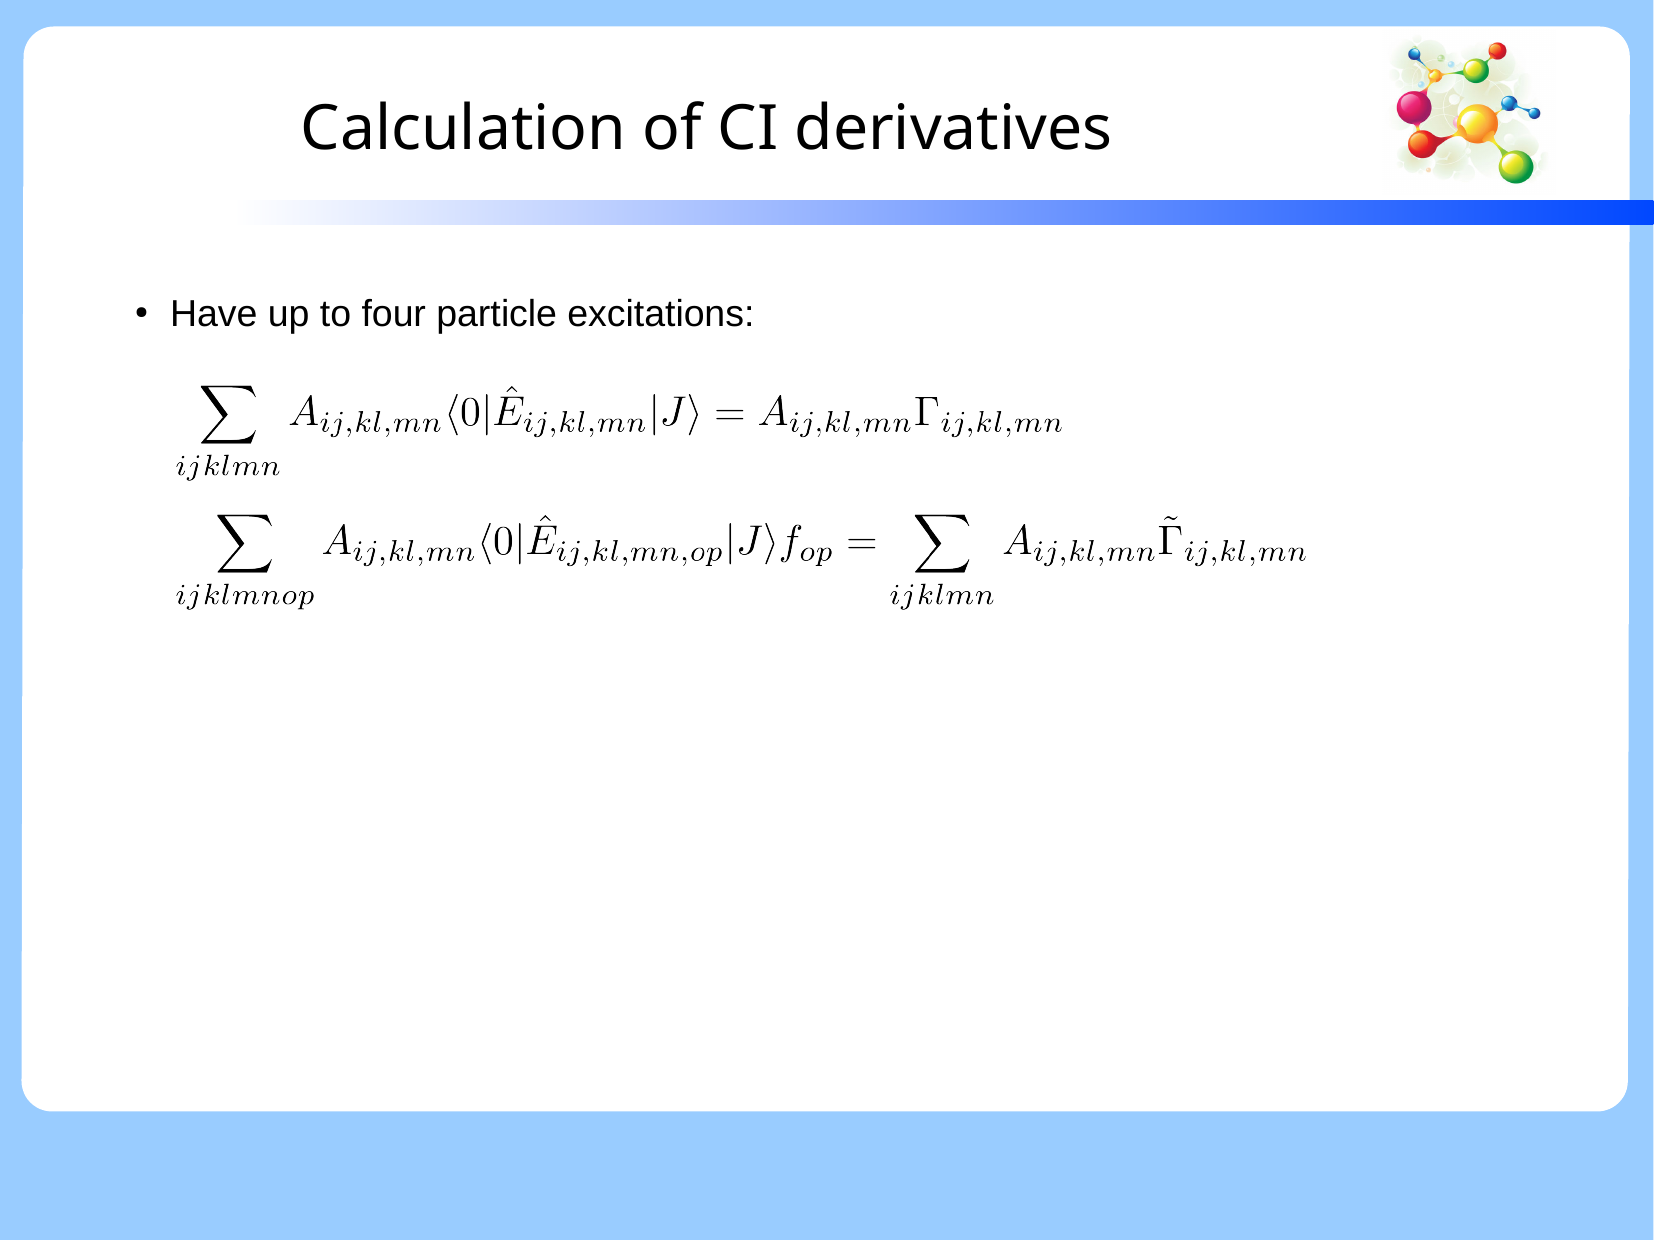

# Calculation of CI derivatives
Have up to four particle excitations: